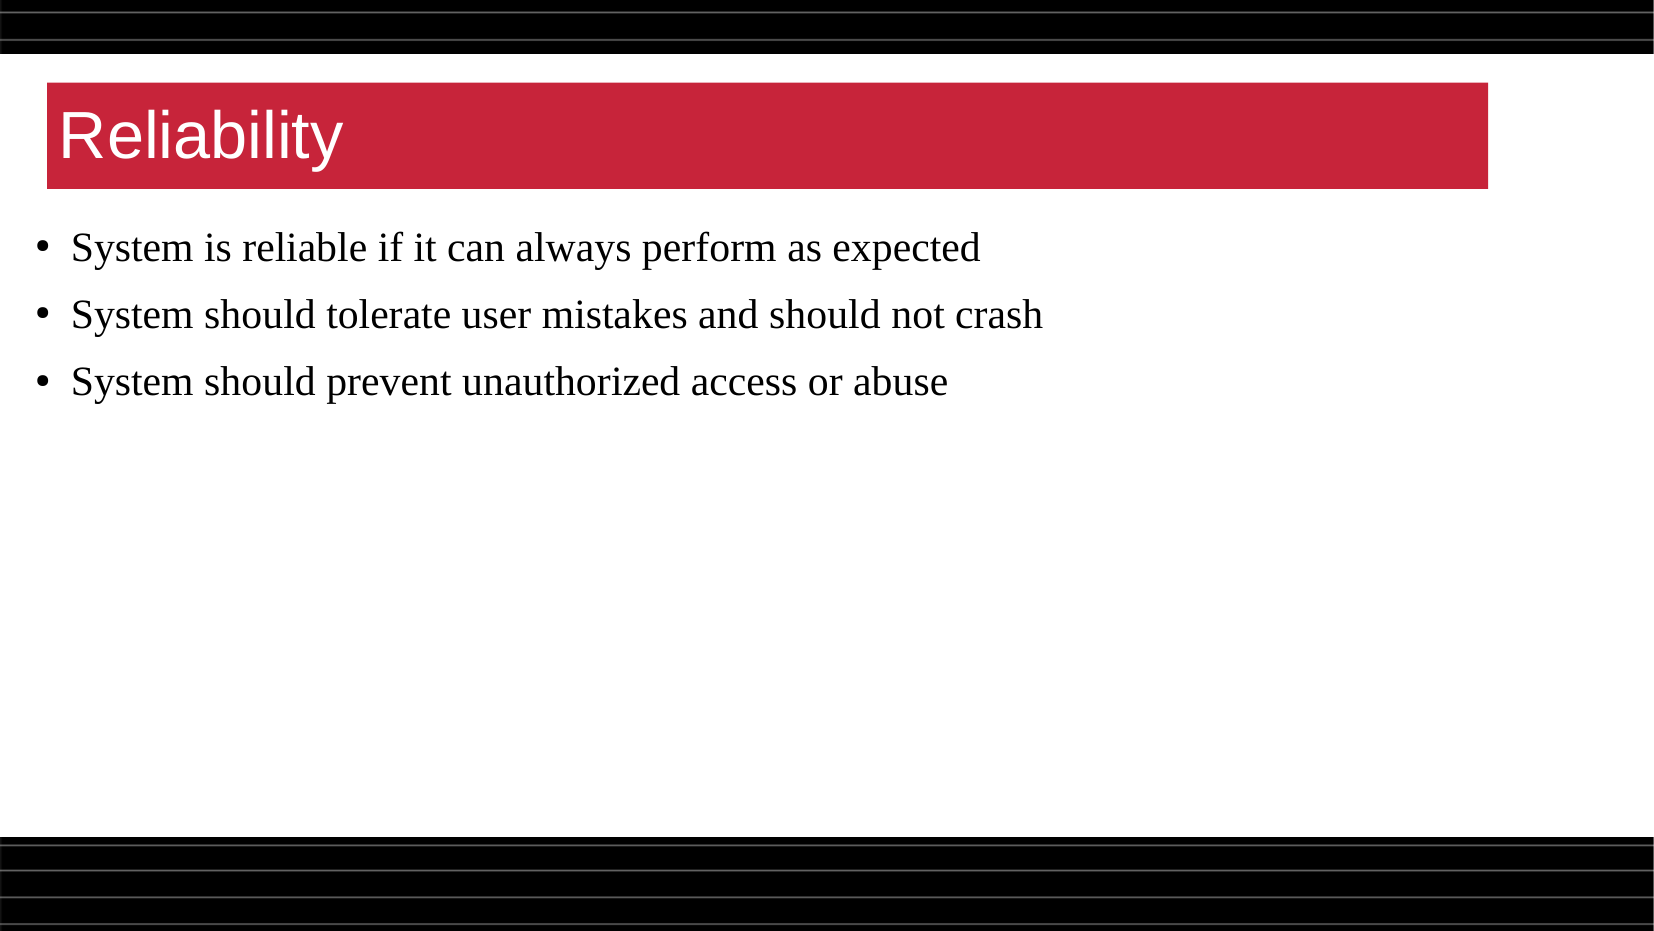

# Reliability
System is reliable if it can always perform as expected
System should tolerate user mistakes and should not crash
System should prevent unauthorized access or abuse